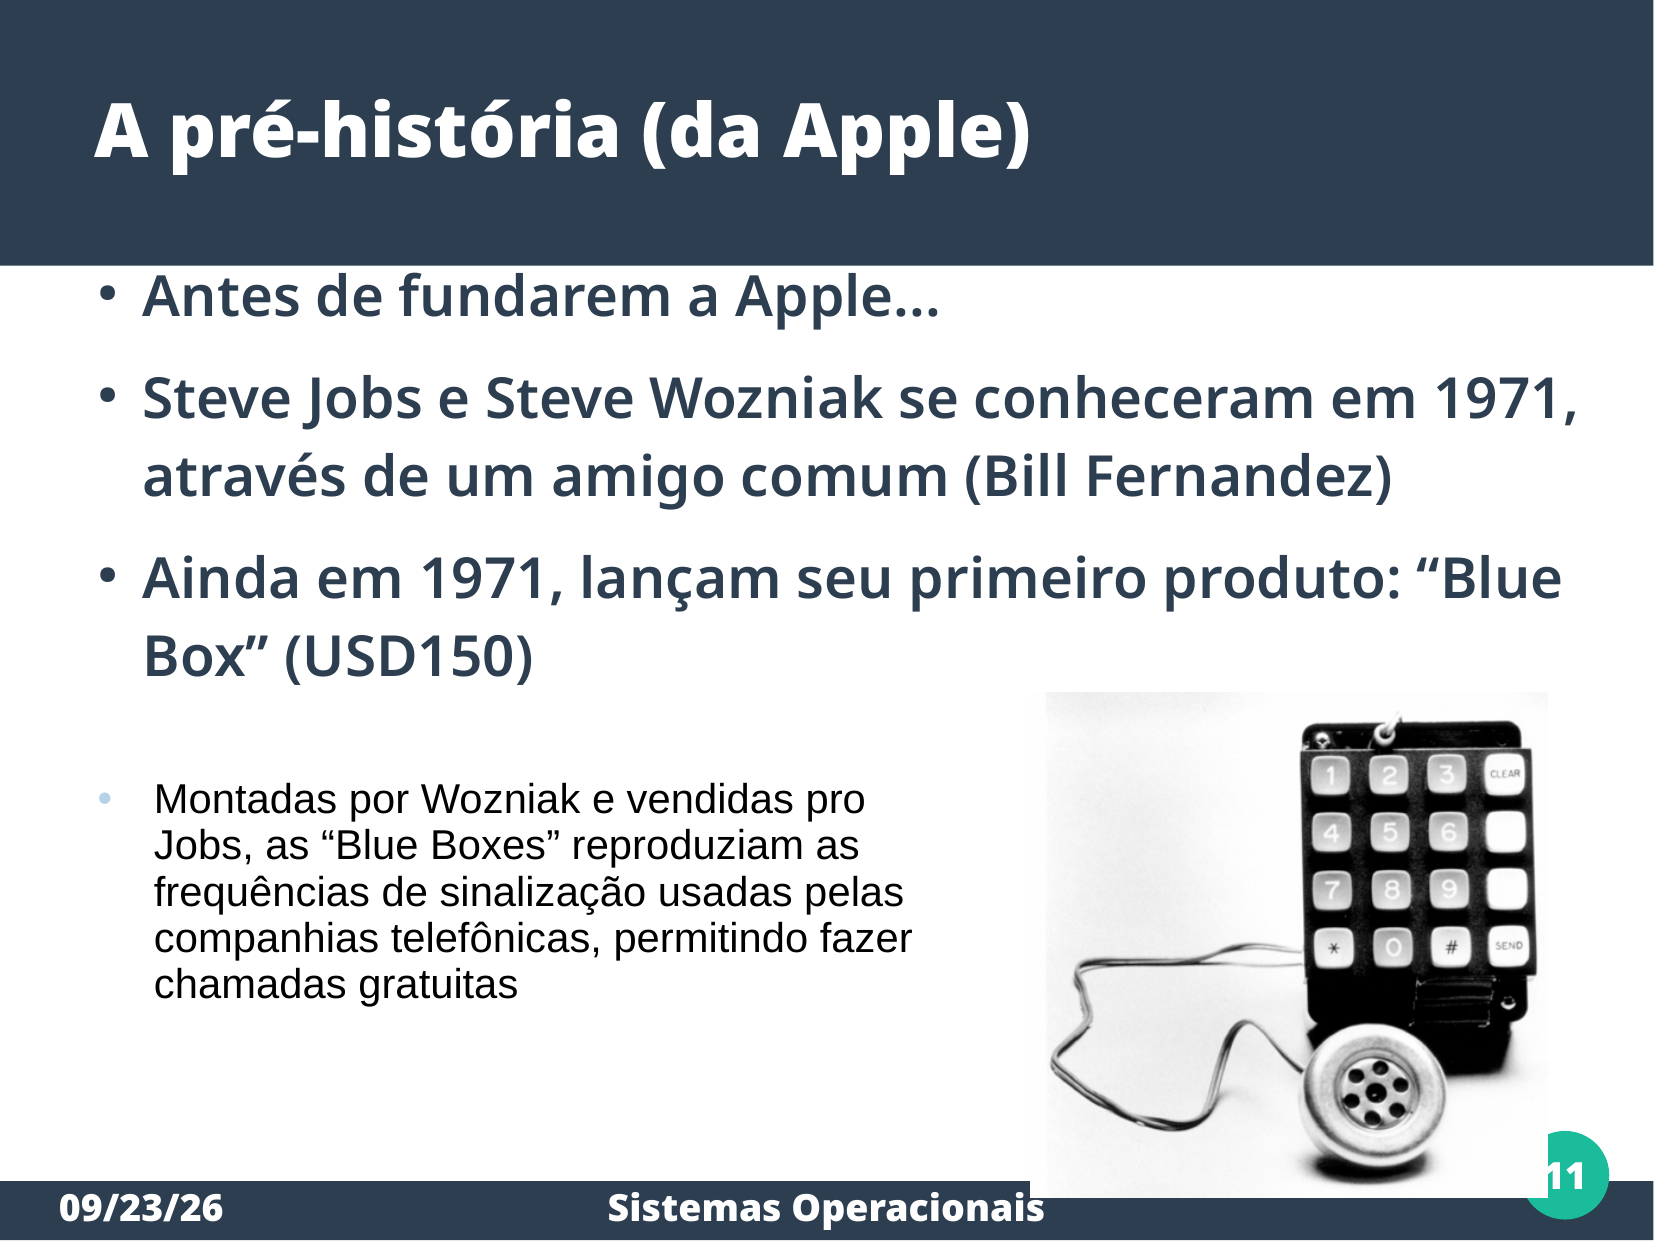

A pré-história (da Apple)
# Antes de fundarem a Apple...
Steve Jobs e Steve Wozniak se conheceram em 1971, através de um amigo comum (Bill Fernandez)
Ainda em 1971, lançam seu primeiro produto: “Blue Box” (USD150)
Montadas por Wozniak e vendidas pro Jobs, as “Blue Boxes” reproduziam as frequências de sinalização usadas pelas companhias telefônicas, permitindo fazer chamadas gratuitas
11
Sistemas Operacionais